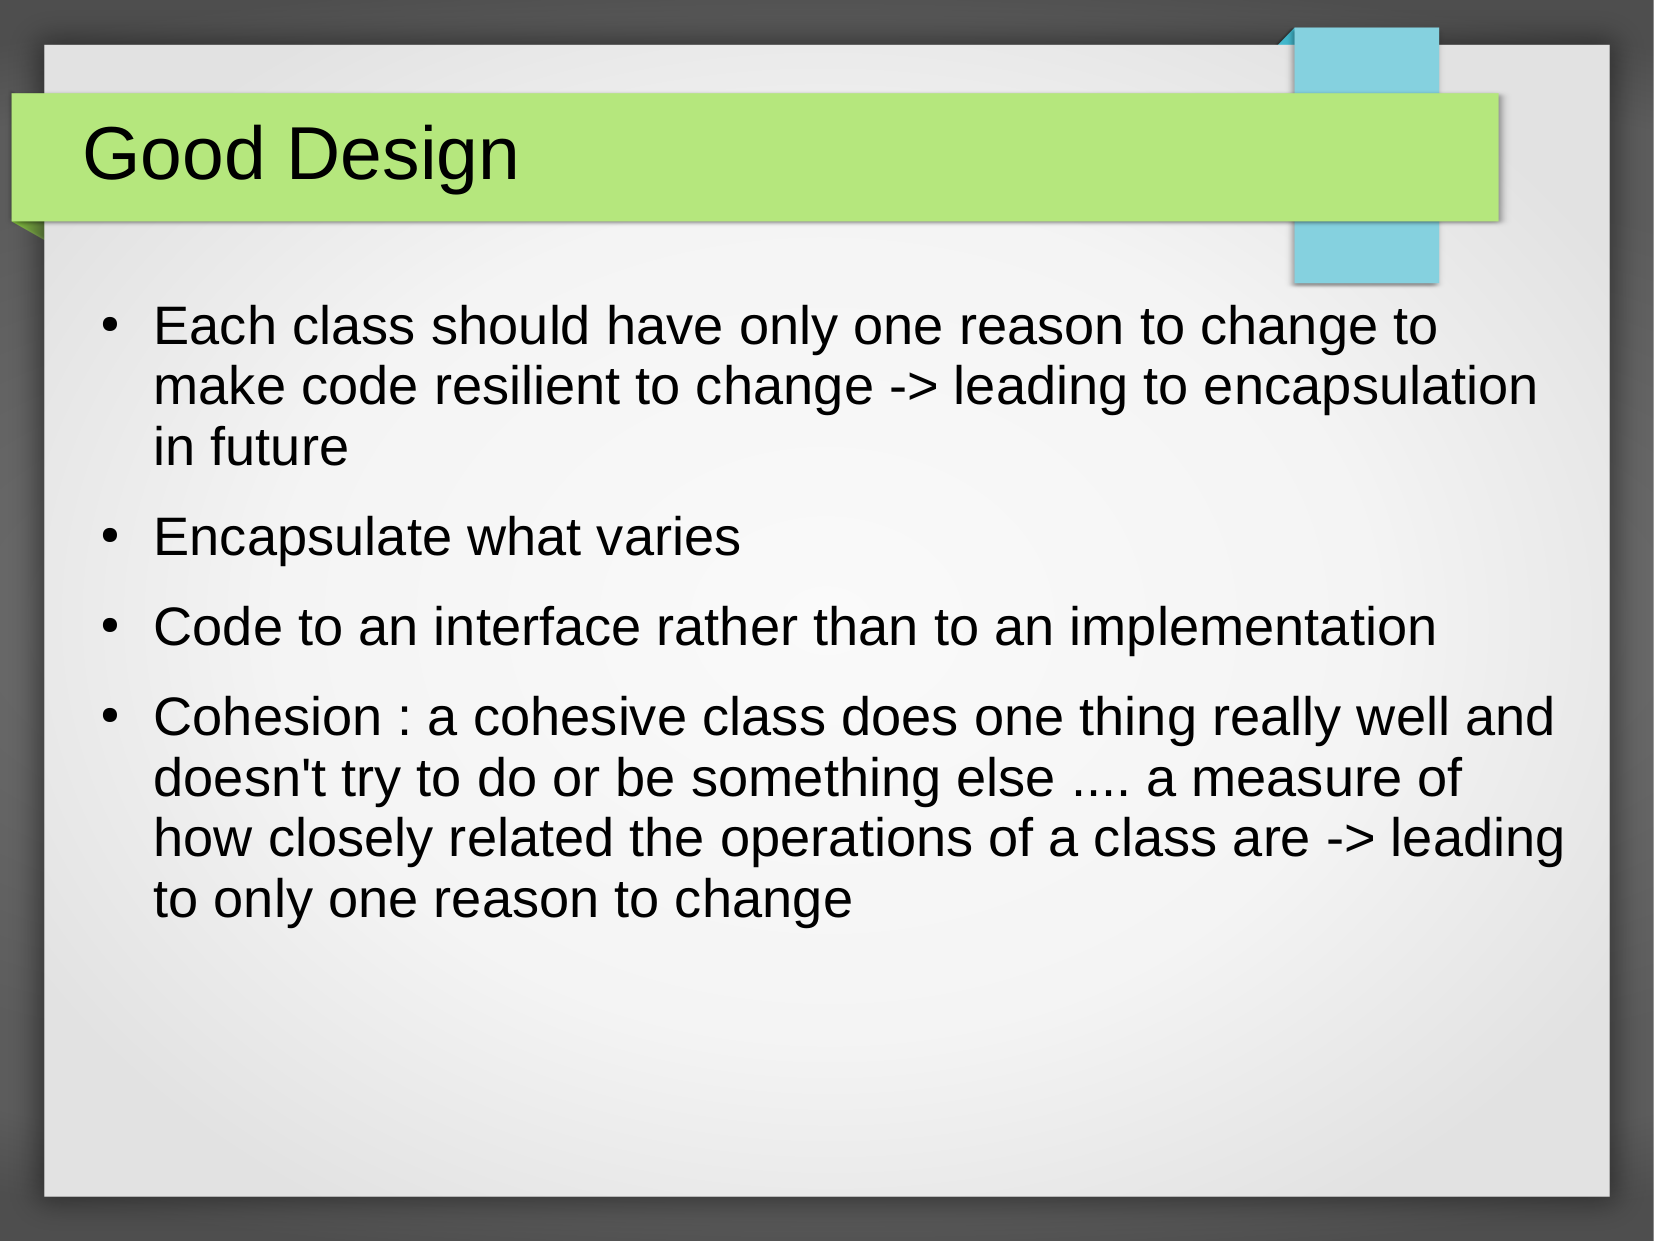

# Good Design
Each class should have only one reason to change to make code resilient to change -> leading to encapsulation in future
Encapsulate what varies
Code to an interface rather than to an implementation
Cohesion : a cohesive class does one thing really well and doesn't try to do or be something else .... a measure of how closely related the operations of a class are -> leading to only one reason to change